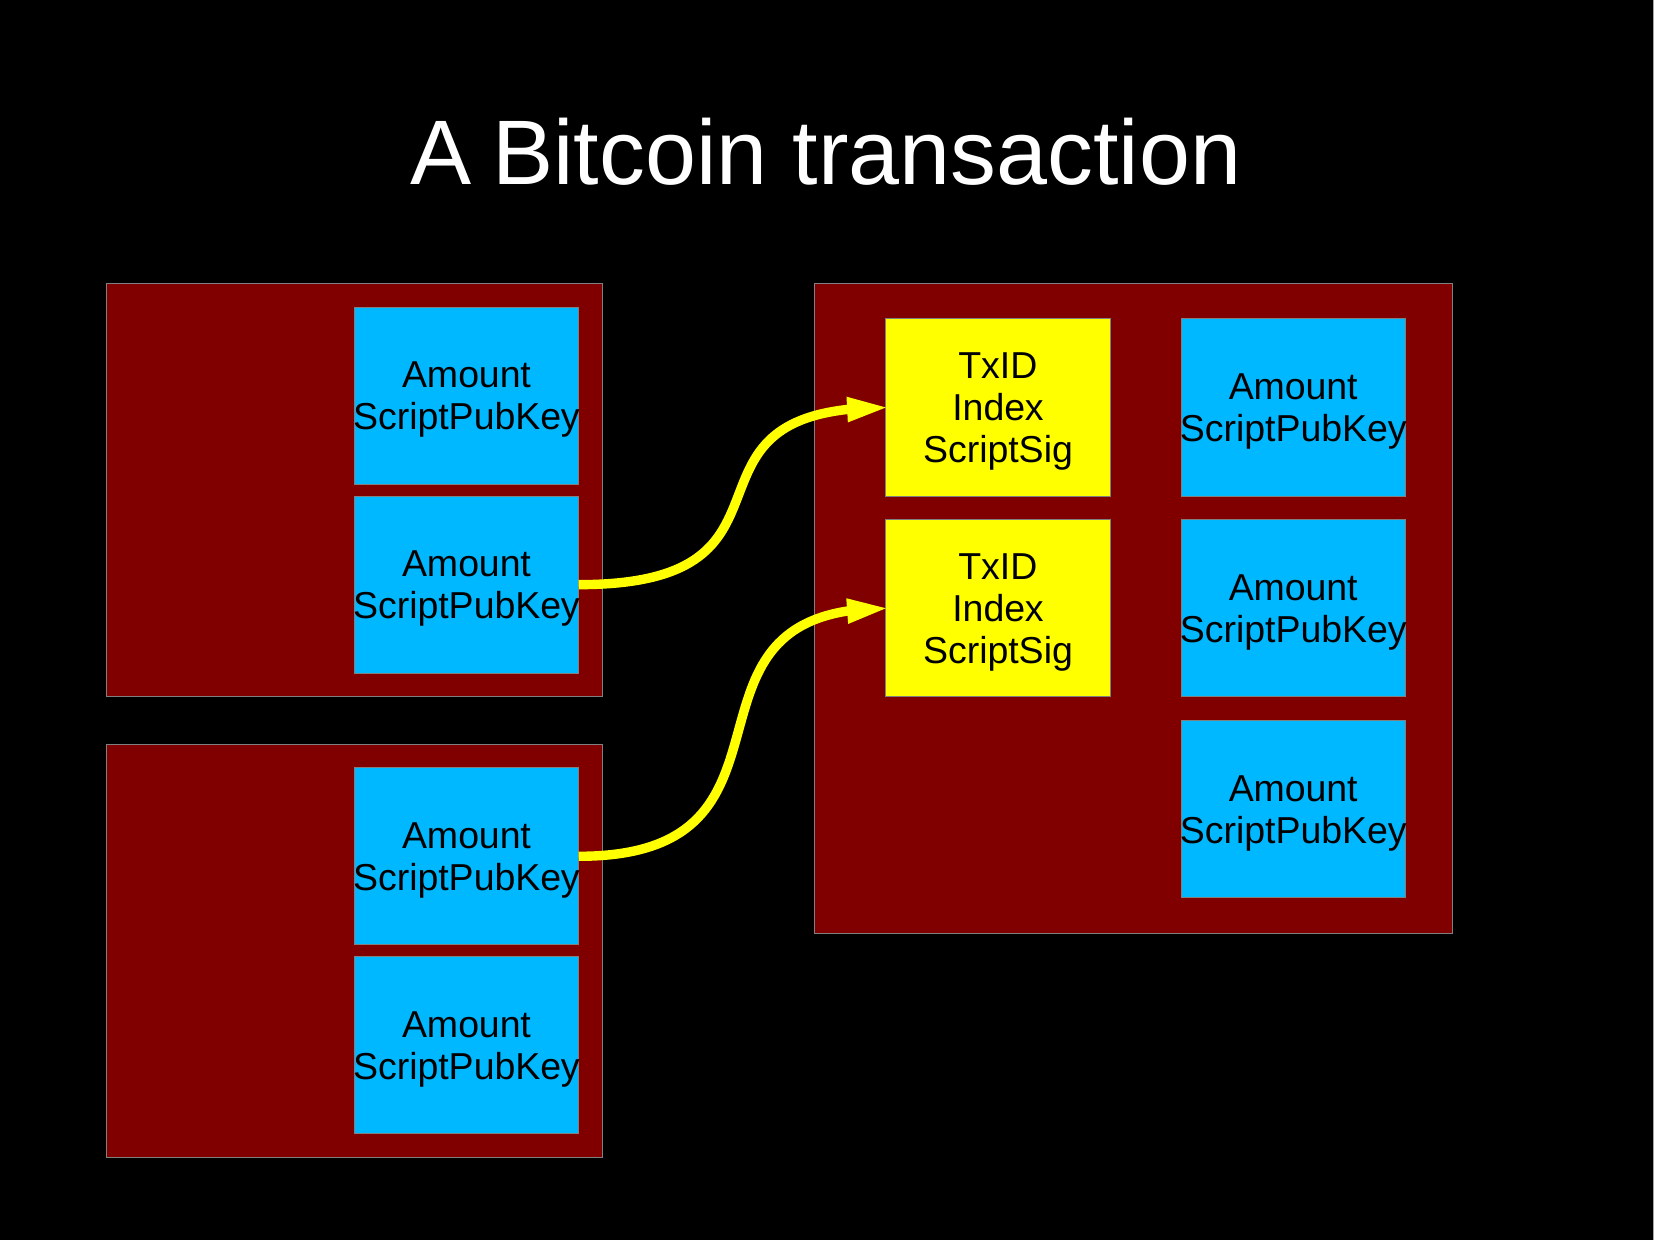

# A Bitcoin transaction
Amount
ScriptPubKey
TxID
Index
ScriptSig
Amount
ScriptPubKey
Amount
ScriptPubKey
TxID
Index
ScriptSig
Amount
ScriptPubKey
Amount
ScriptPubKey
Amount
ScriptPubKey
Amount
ScriptPubKey